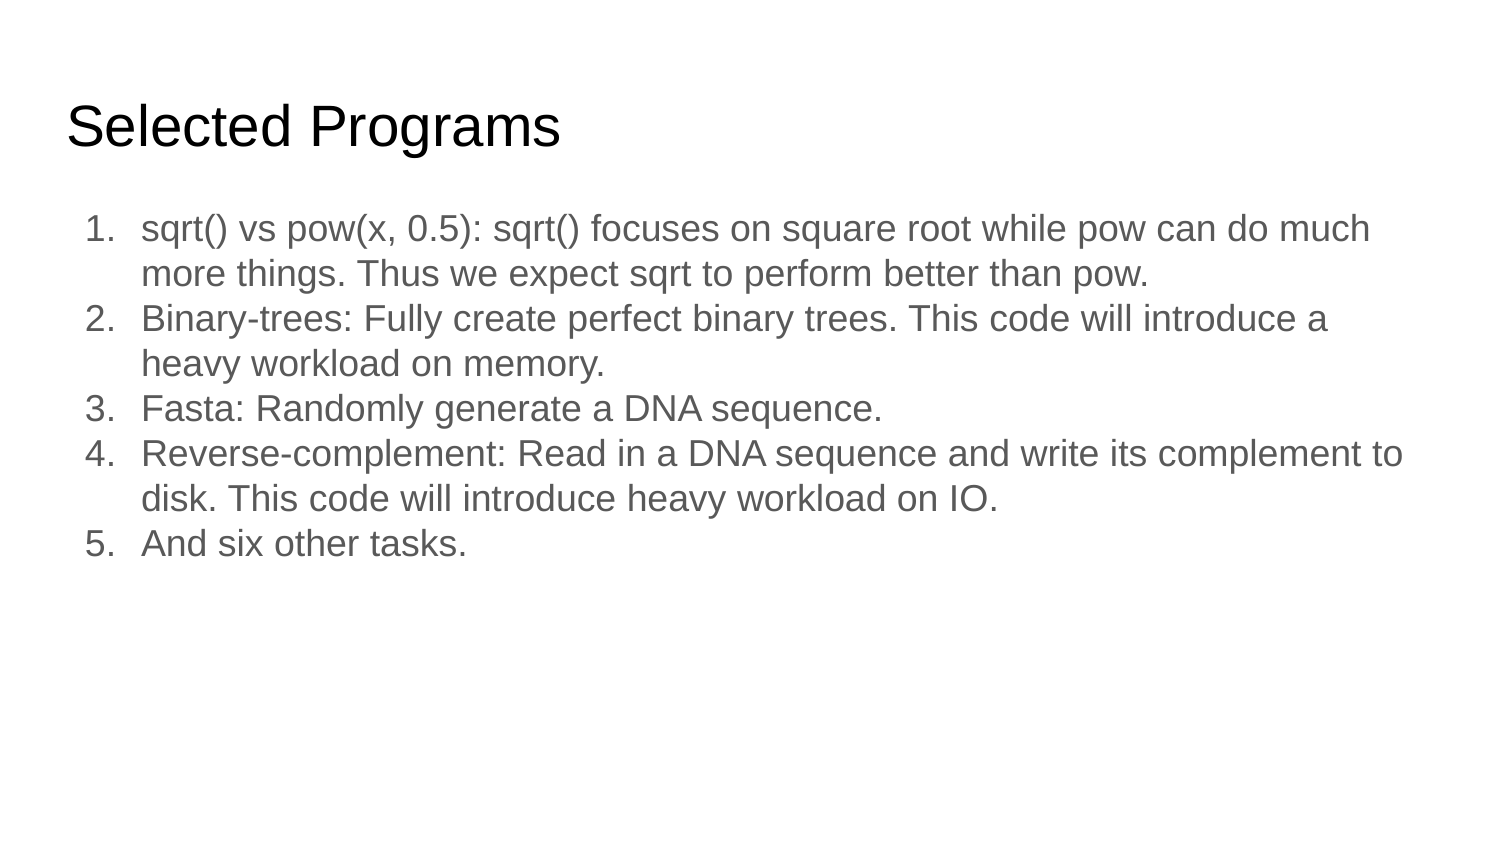

# Selected Programs
sqrt() vs pow(x, 0.5): sqrt() focuses on square root while pow can do much more things. Thus we expect sqrt to perform better than pow.
Binary-trees: Fully create perfect binary trees. This code will introduce a heavy workload on memory.
Fasta: Randomly generate a DNA sequence.
Reverse-complement: Read in a DNA sequence and write its complement to disk. This code will introduce heavy workload on IO.
And six other tasks.